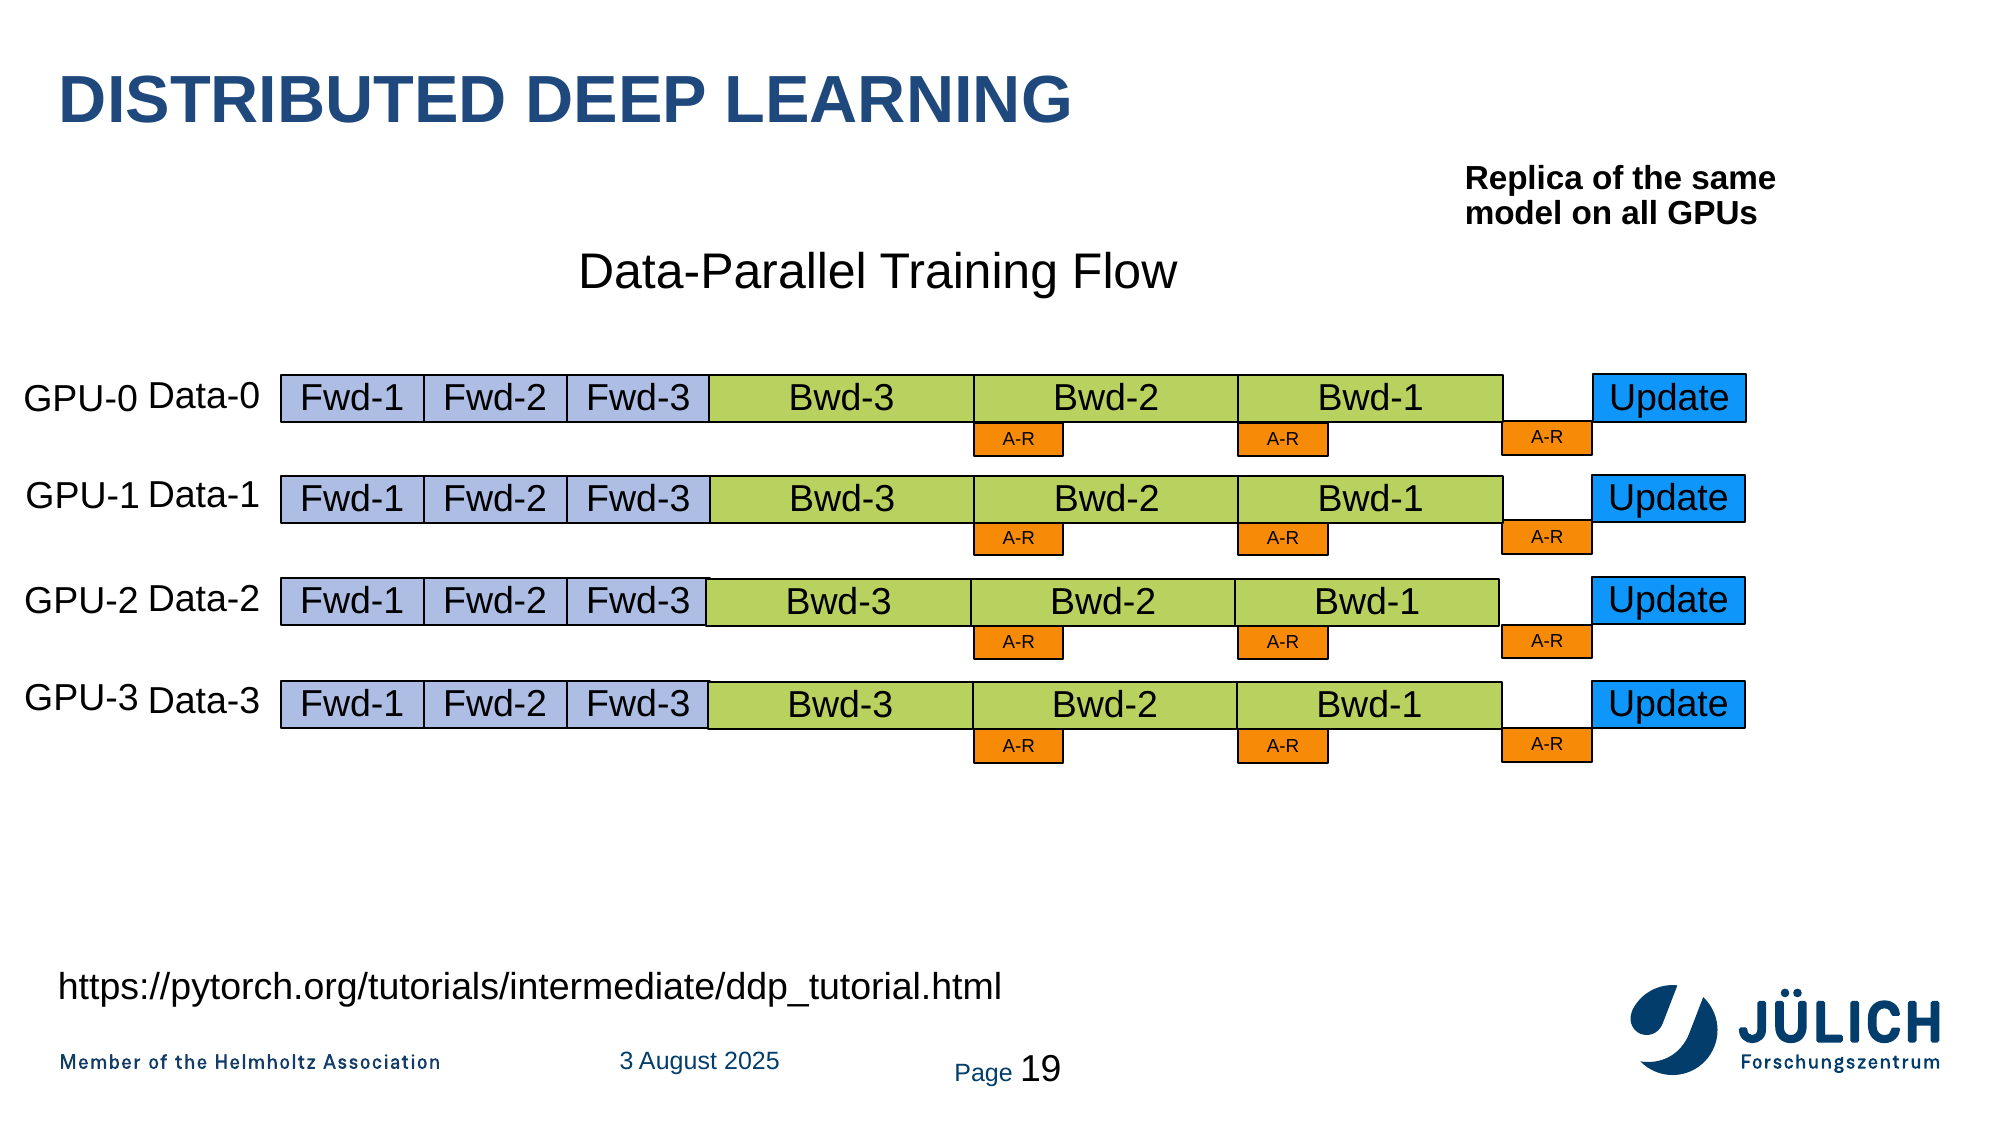

# Distributed deep learning
Replica of the same model on all GPUs
Data-Parallel Training Flow
Data-0
GPU-0
Update
Bwd-3
Bwd-2
Bwd-1
Fwd-1
Fwd-2
Fwd-3
A-R
A-R
A-R
Data-1
GPU-1
Update
Fwd-1
Fwd-2
Fwd-3
Bwd-3
Bwd-2
Bwd-1
A-R
A-R
A-R
Data-2
GPU-2
Update
Fwd-1
Fwd-2
Fwd-3
Bwd-3
Bwd-2
Bwd-1
A-R
A-R
A-R
GPU-3
Data-3
Fwd-1
Fwd-2
Fwd-3
Update
Bwd-3
Bwd-2
Bwd-1
A-R
A-R
A-R
https://pytorch.org/tutorials/intermediate/ddp_tutorial.html
3 August 2025
Page